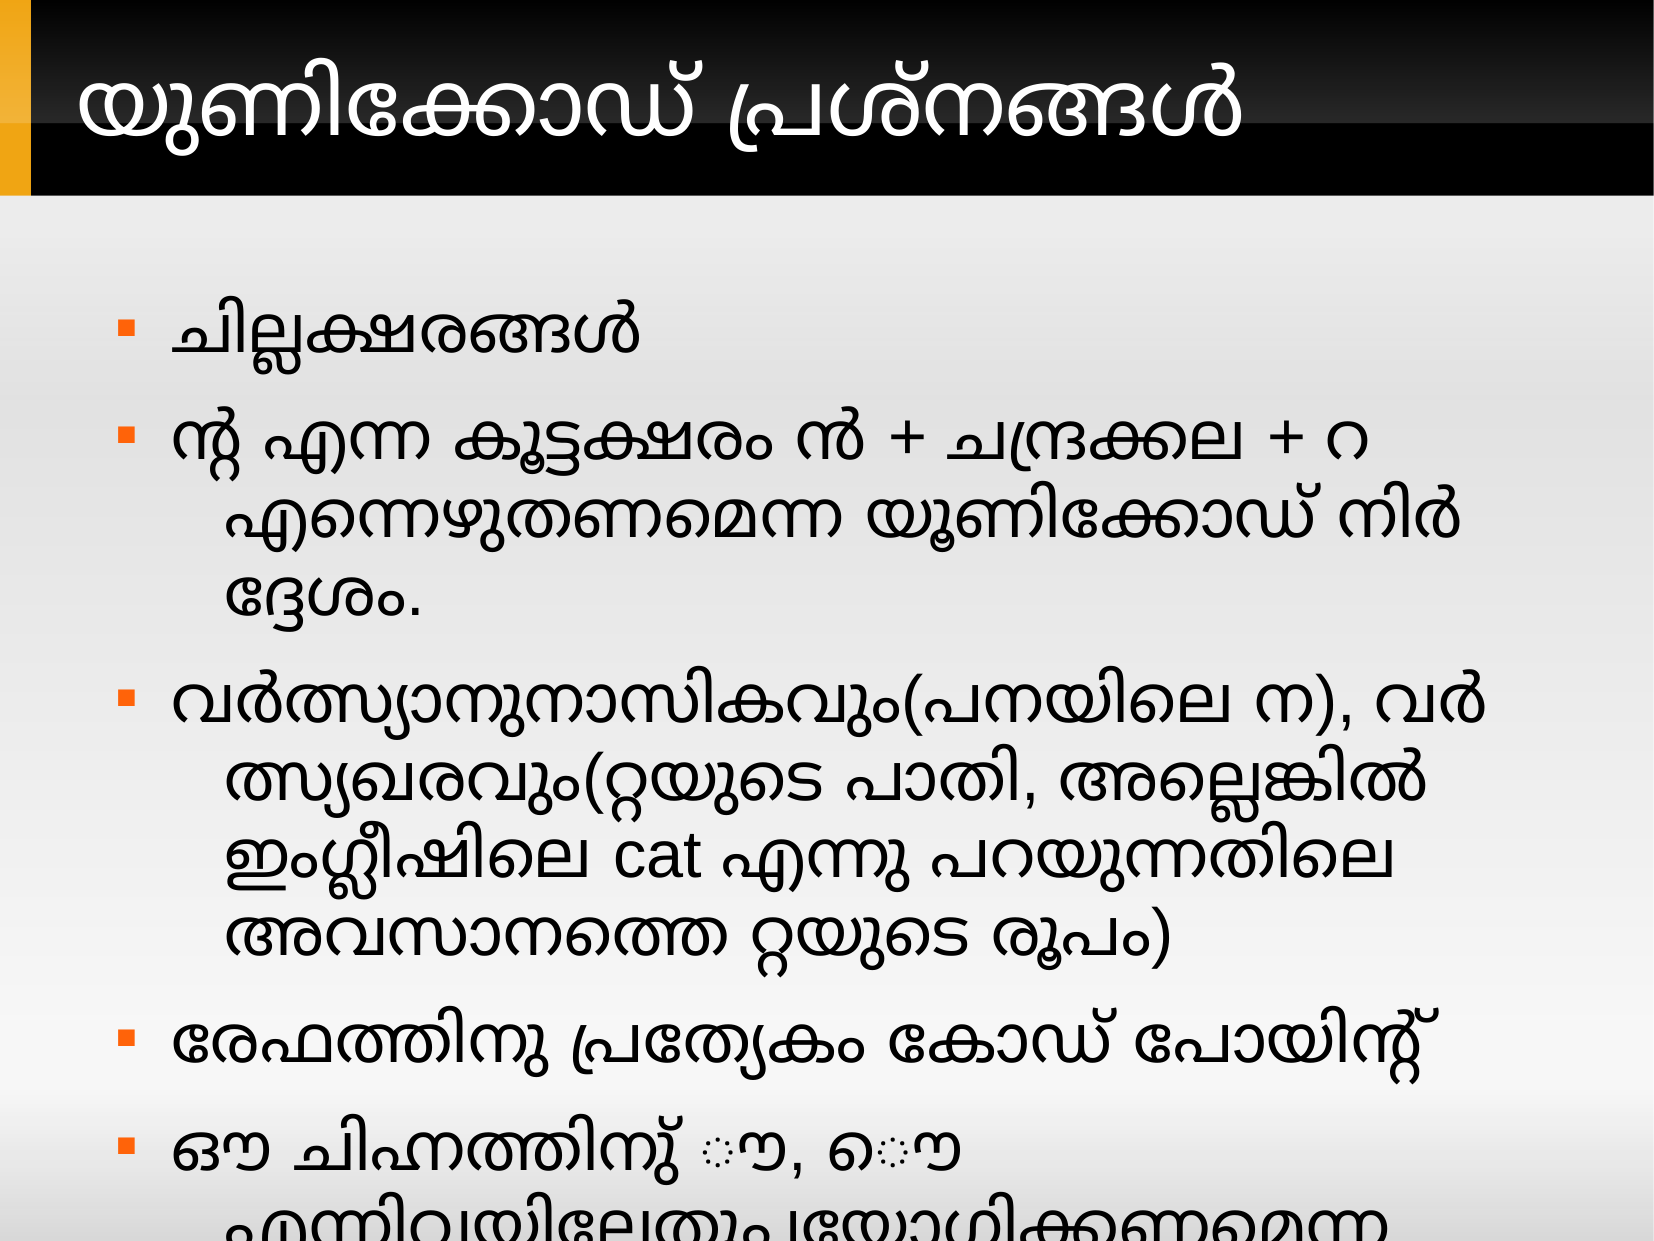

# യുണിക്കോഡ് പ്രശ്നങ്ങള്‍
ചില്ലക്ഷരങ്ങള്‍
ന്റ എന്ന കൂട്ടക്ഷരം ന്‍ + ചന്ദ്രക്കല + റ എന്നെഴുതണമെന്ന യൂണിക്കോഡ് നിര്‍ദ്ദേശം.
വര്‍ത്സ്യാനുനാസികവും(പനയിലെ ന), വര്‍ത്സ്യഖരവും(റ്റയുടെ പാതി, അല്ലെങ്കില്‍ ഇംഗ്ലീഷിലെ cat എന്നു പറയുന്നതിലെ അവസാനത്തെ റ്റയുടെ രൂപം)
രേഫത്തിനു പ്രത്യേകം കോഡ് പോയിന്റ്
ഔ ചിഹ്നത്തിനു് ൗ, ൌ എന്നിവയിലേതുപയോഗിക്കണമെന്ന ആശയക്കുഴപ്പം.